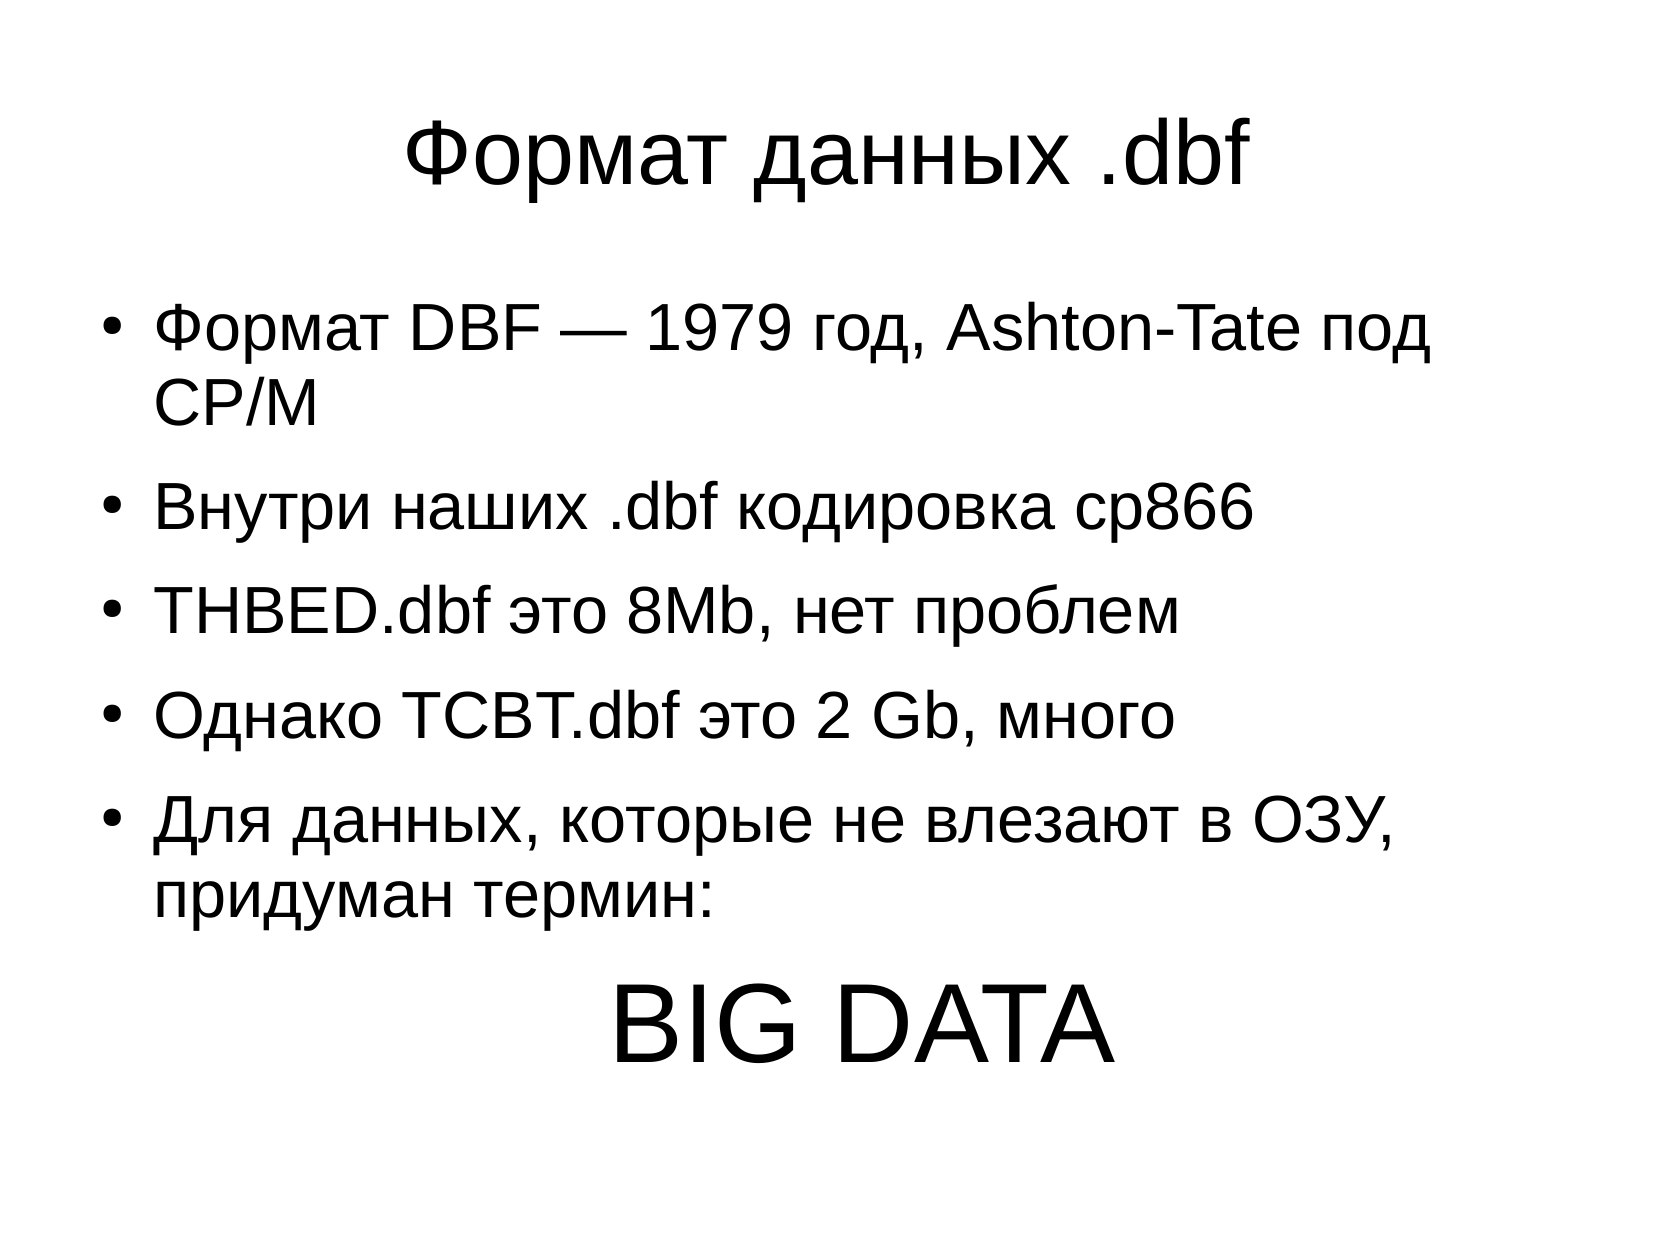

# Формат данных .dbf
Формат DBF — 1979 год, Ashton-Tate под CP/M
Внутри наших .dbf кодировка cp866
THBED.dbf это 8Mb, нет проблем
Однако TCBT.dbf это 2 Gb, много
Для данных, которые не влезают в ОЗУ, придуман термин:
BIG DATA